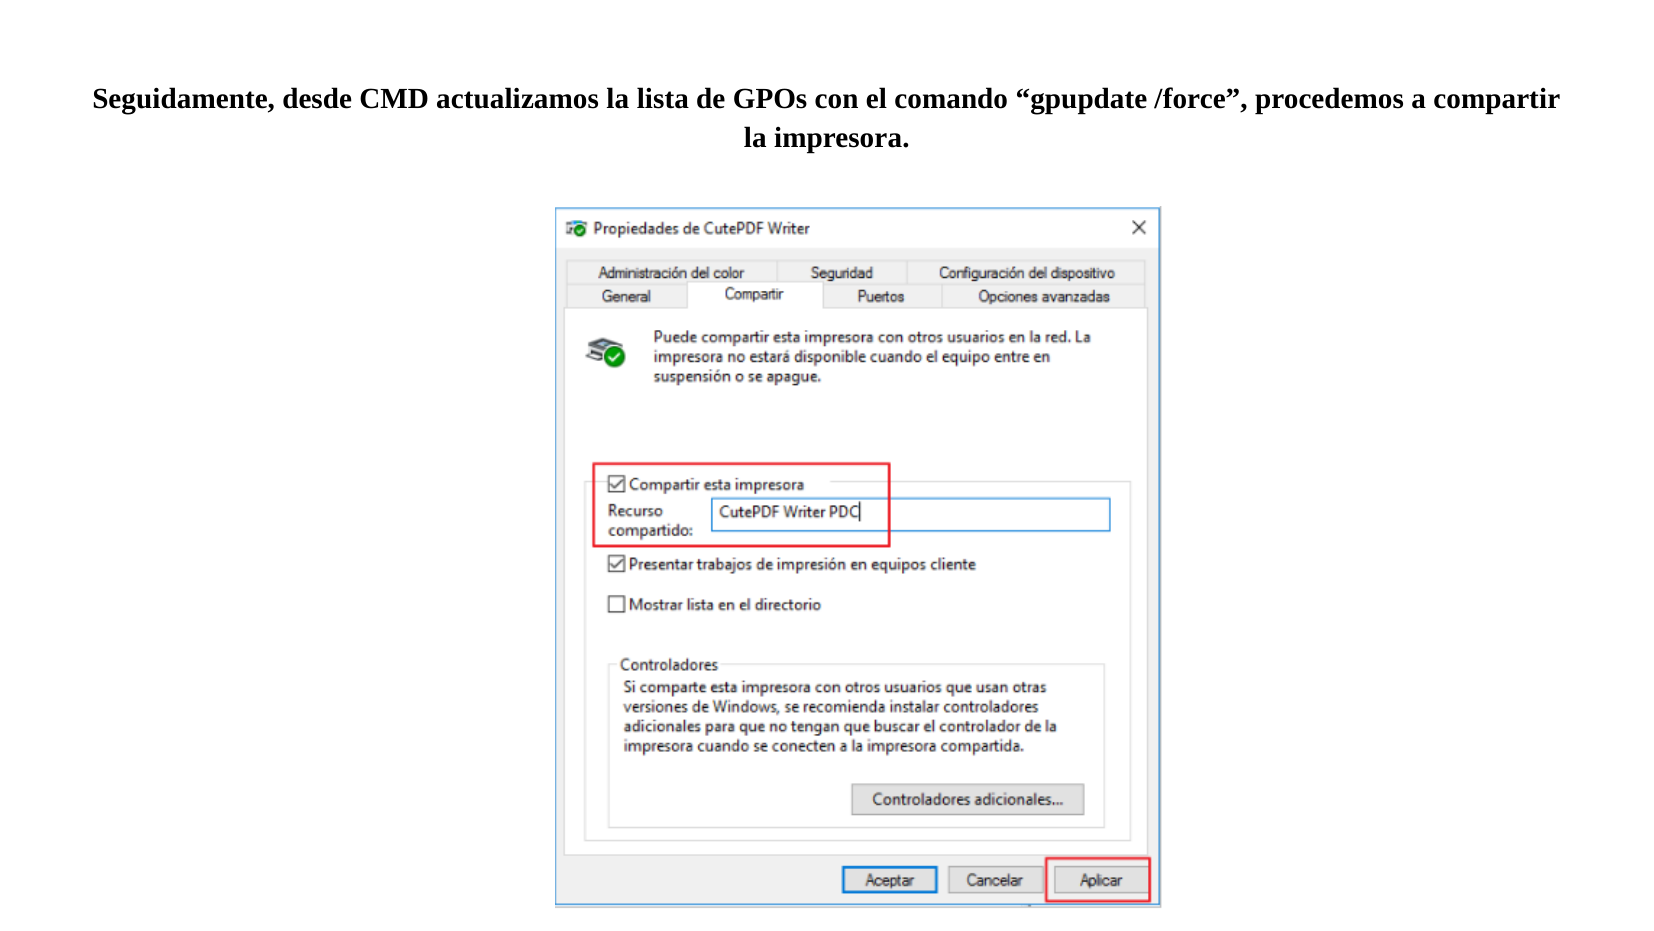

# Seguidamente, desde CMD actualizamos la lista de GPOs con el comando “gpupdate /force”, procedemos a compartir la impresora.